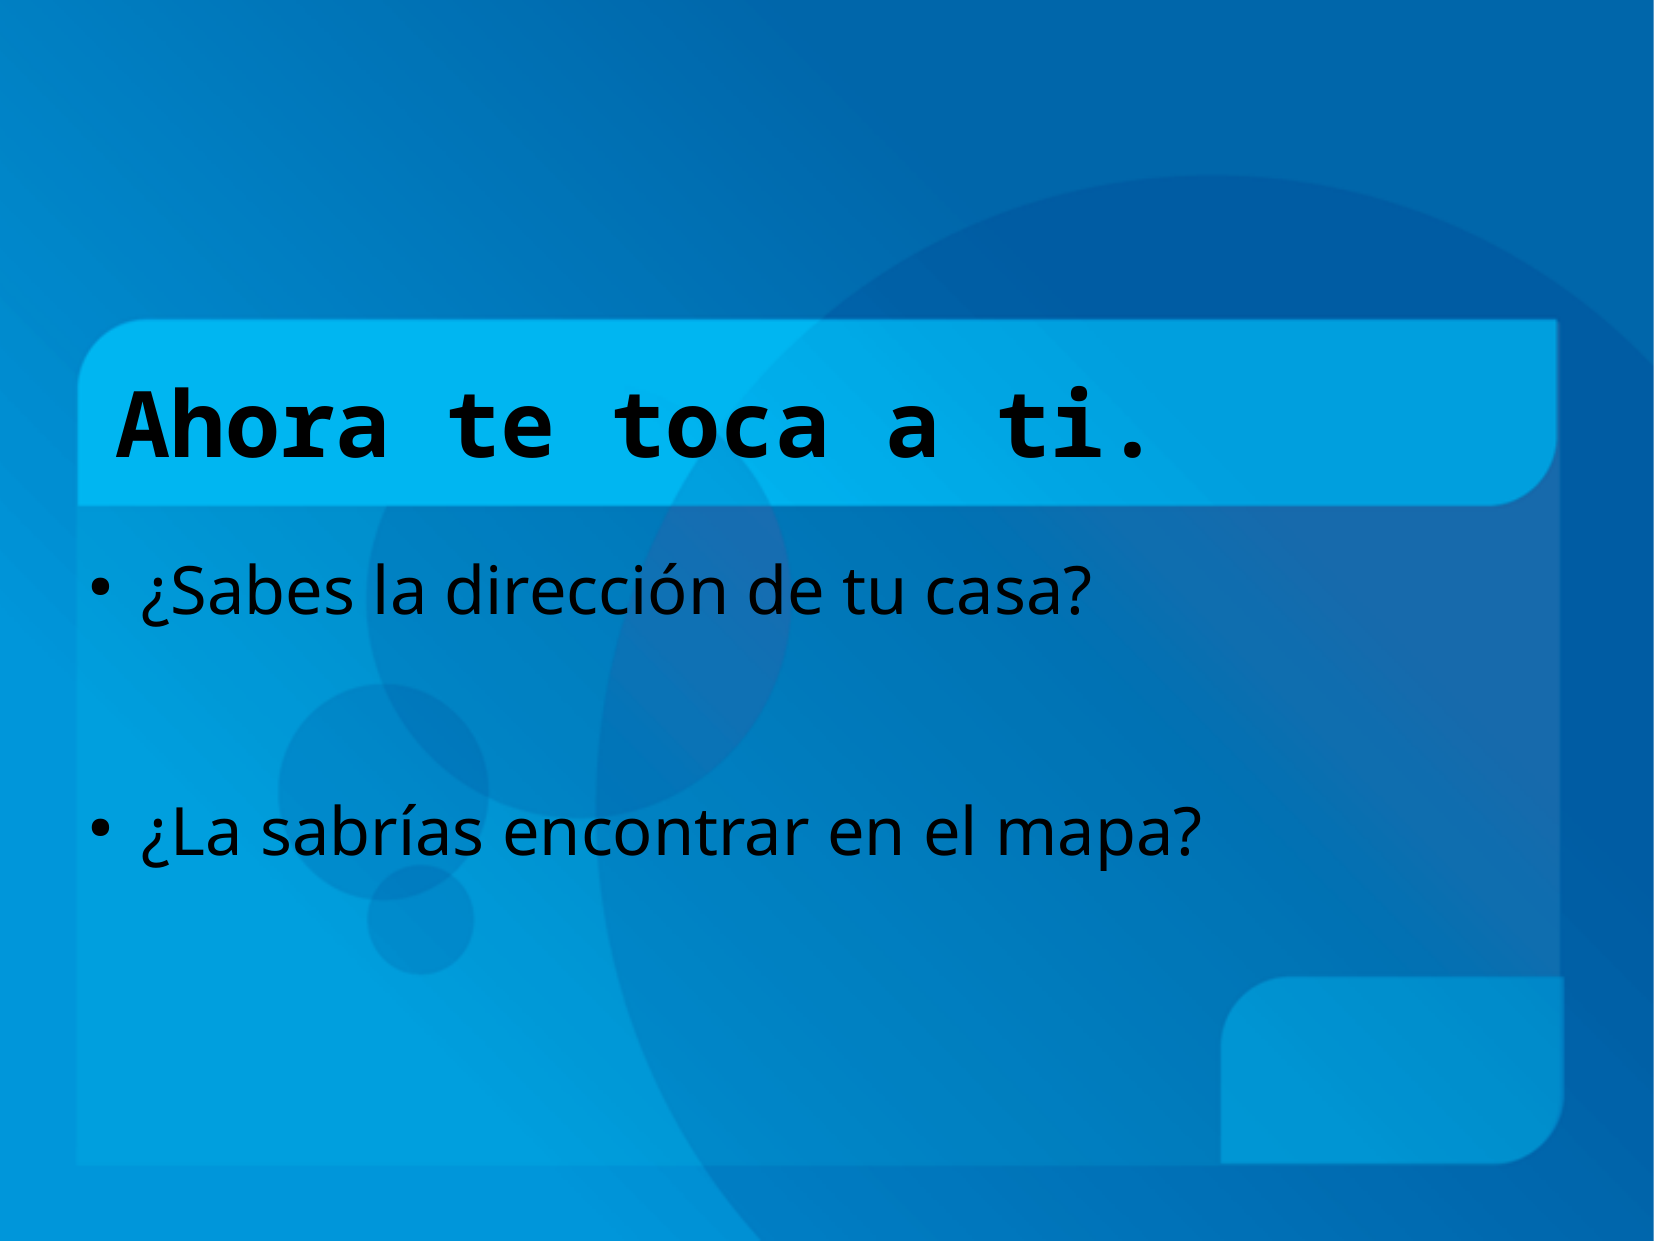

# Ahora te toca a ti.
¿Sabes la dirección de tu casa?
¿La sabrías encontrar en el mapa?